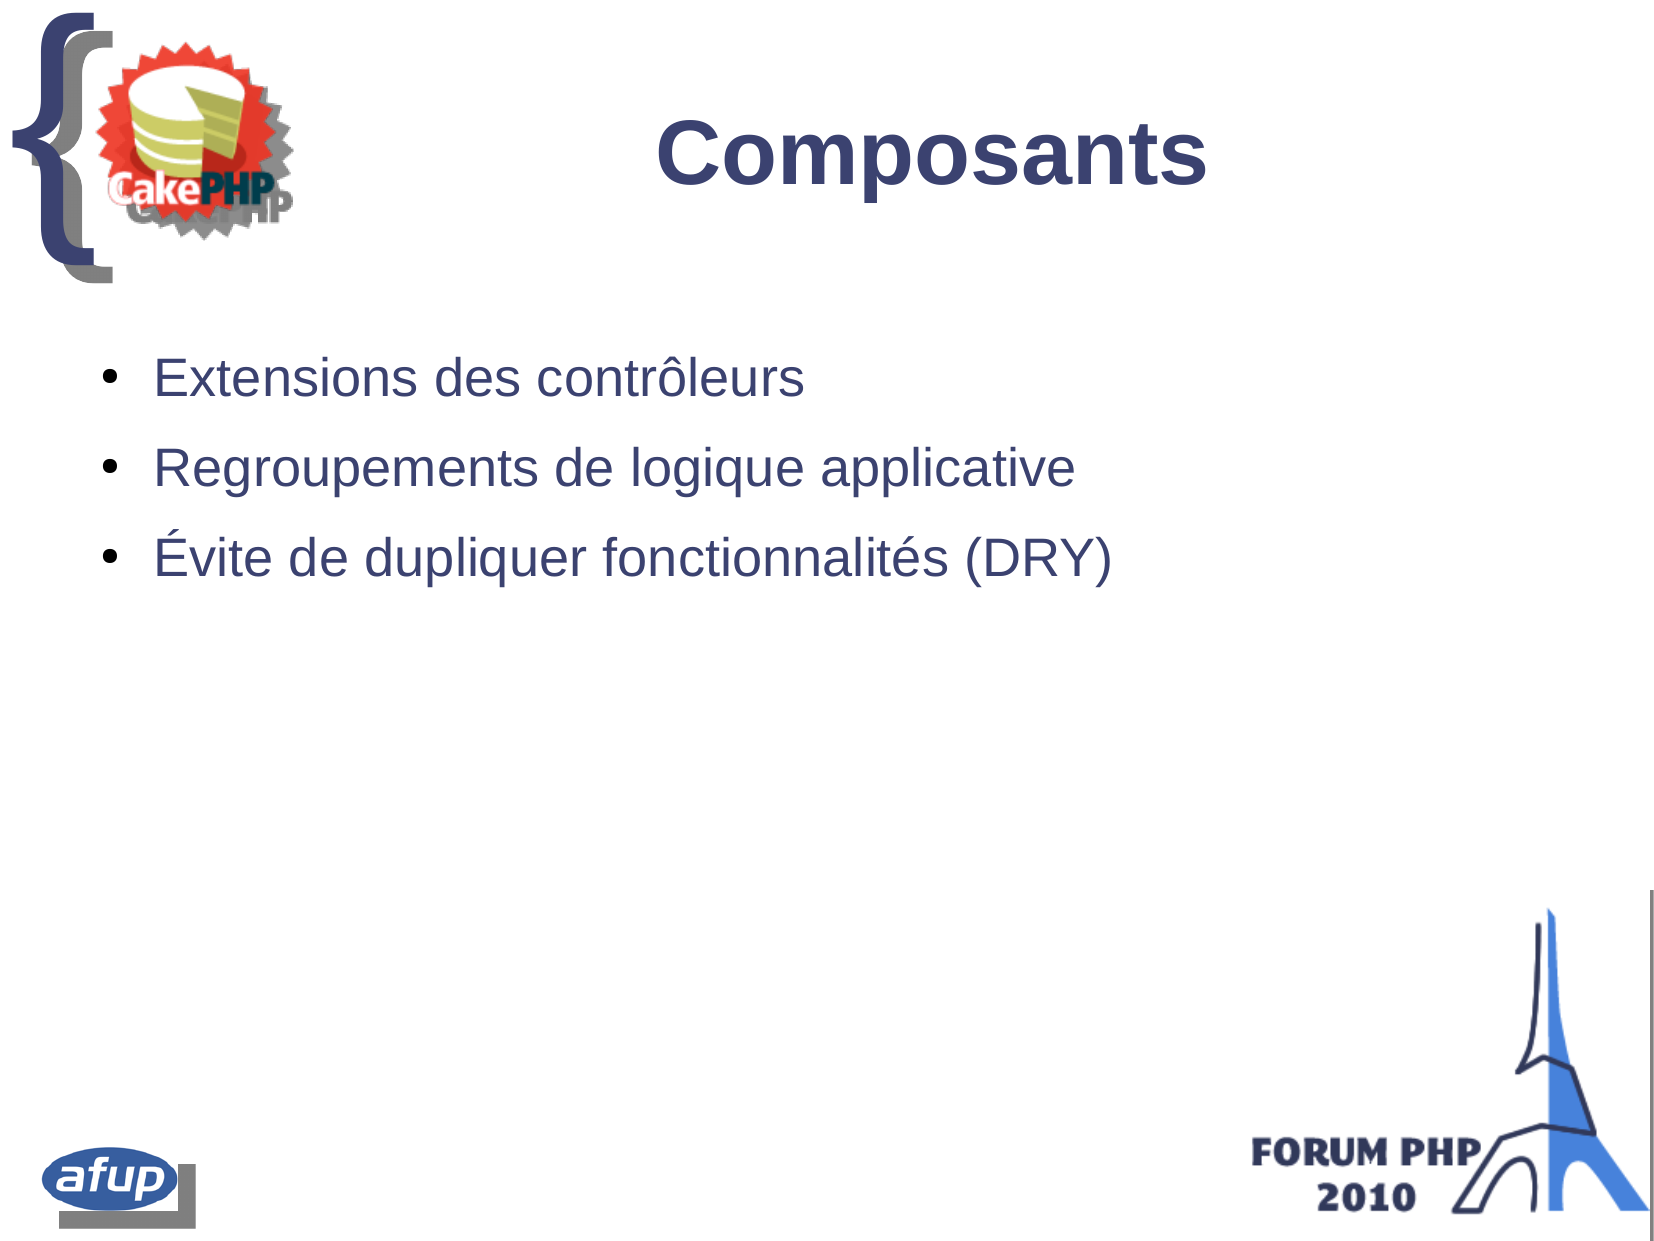

# Composants
Extensions des contrôleurs
Regroupements de logique applicative
Évite de dupliquer fonctionnalités (DRY)